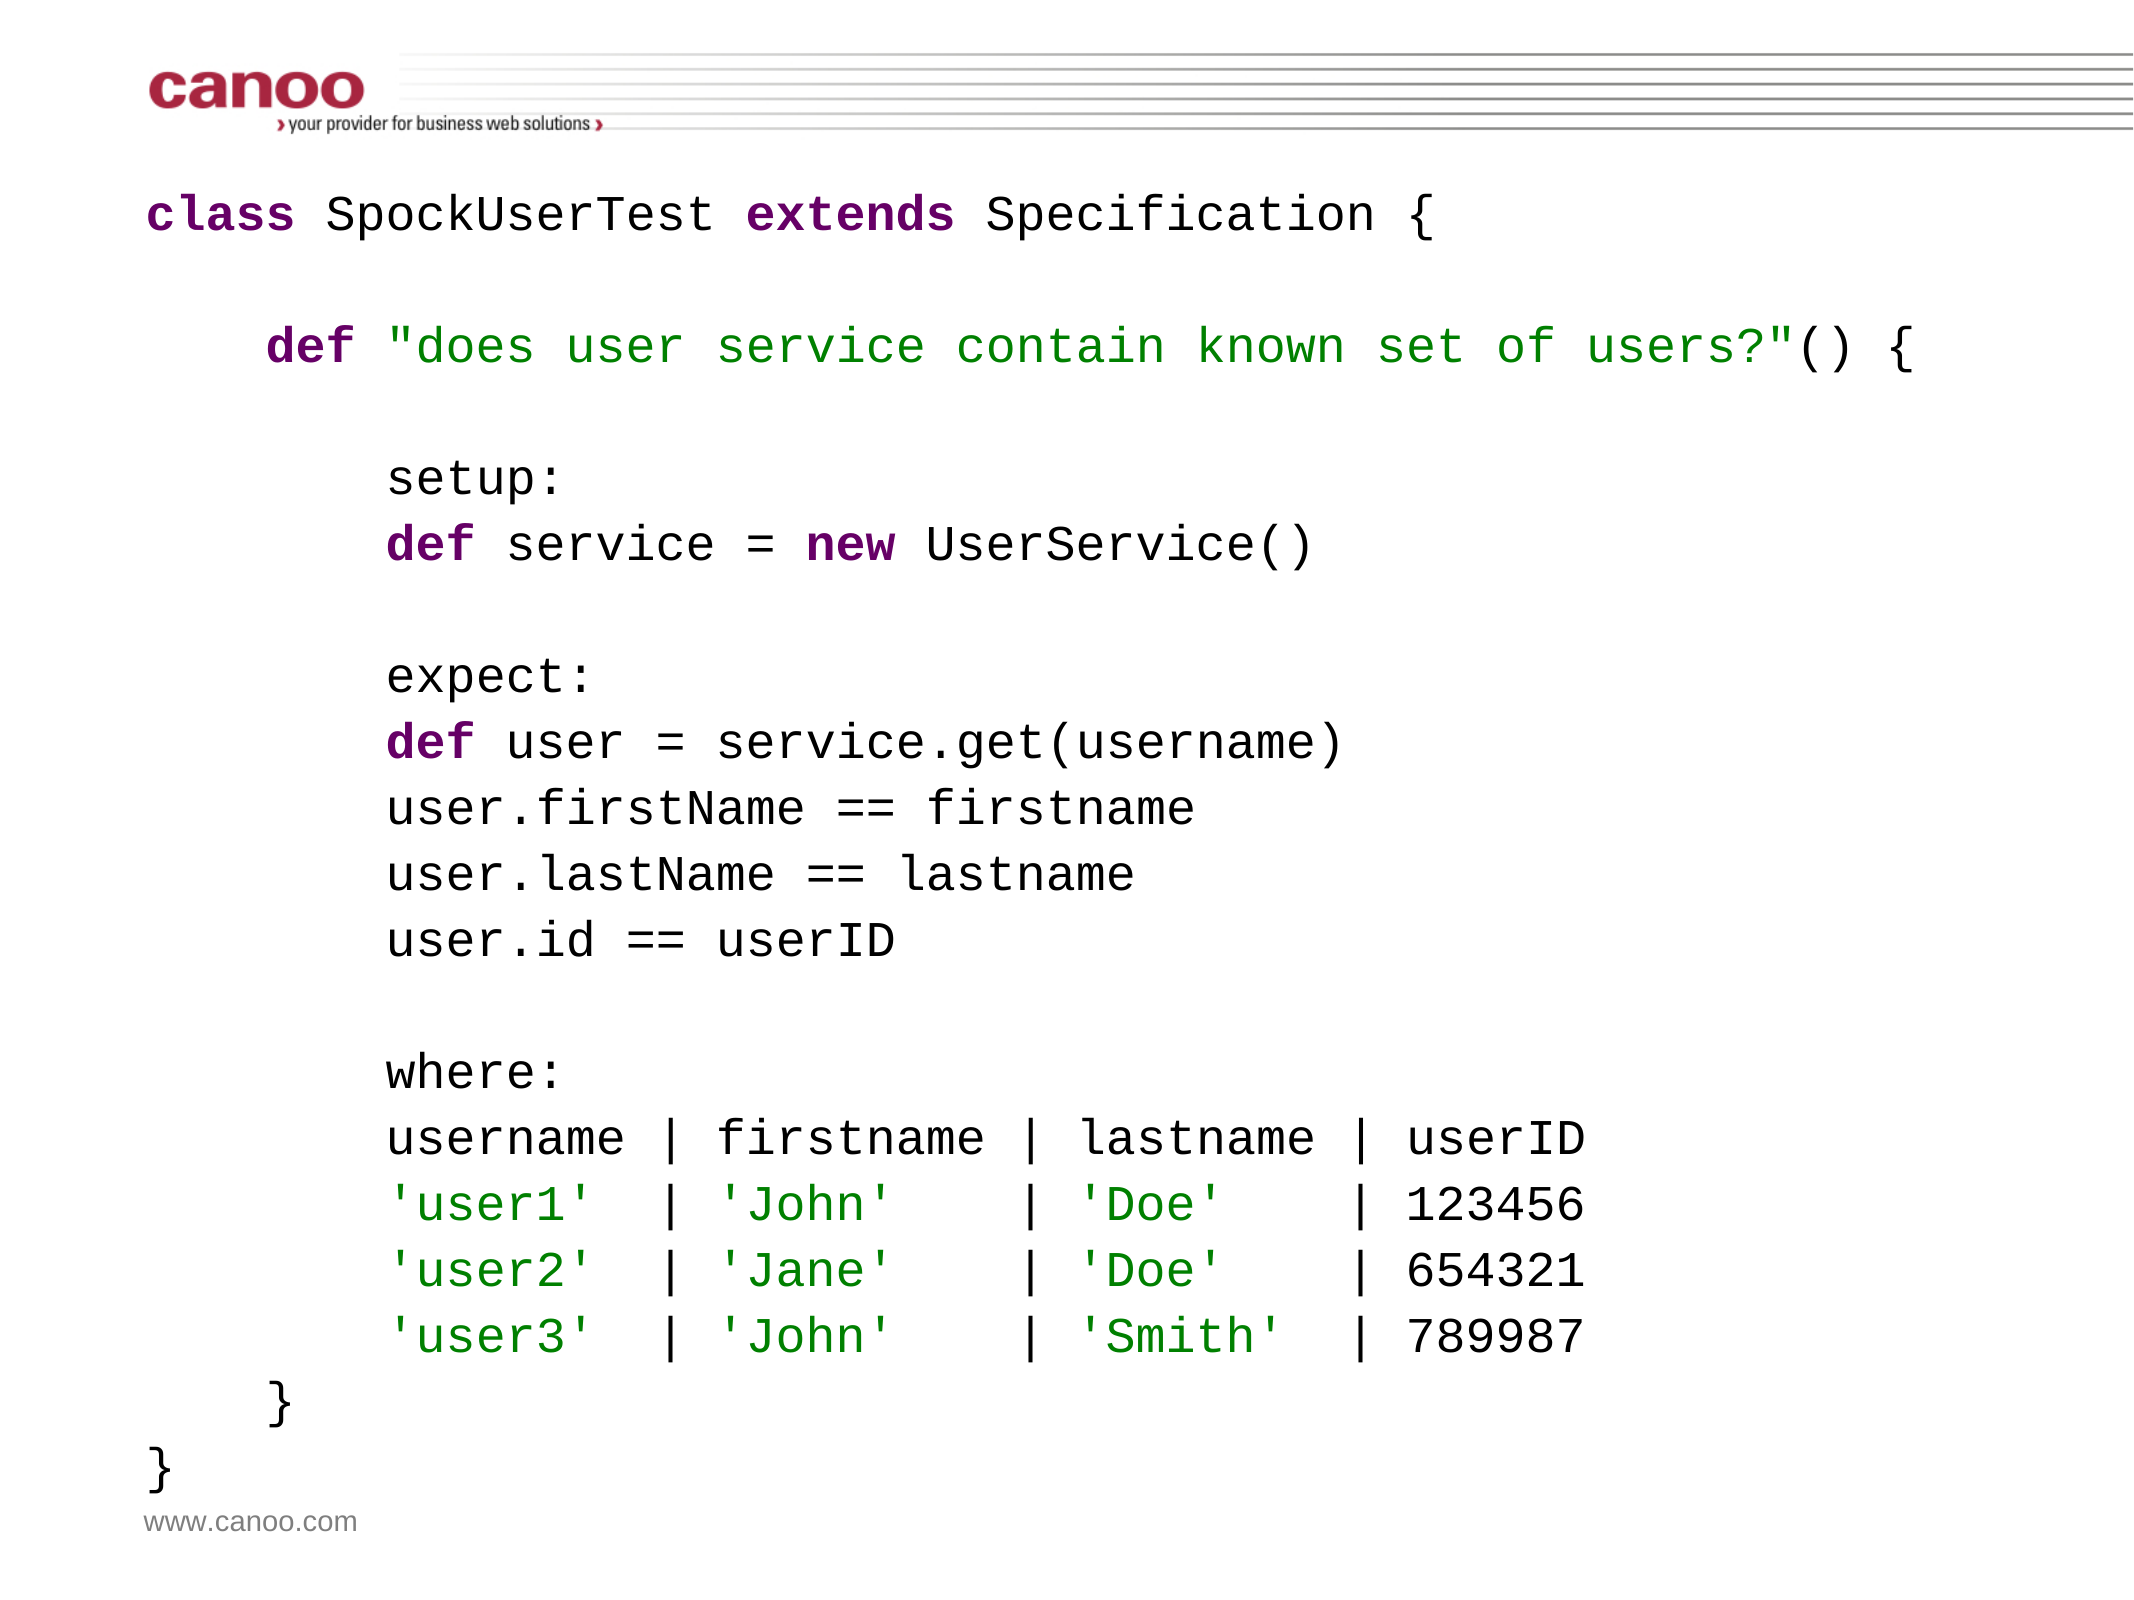

# class SpockUserTest extends Specification { def "does user service contain known set of users?"() { setup: def service = new UserService() expect: def user = service.get(username) user.firstName == firstname user.lastName == lastname user.id == userID where: username | firstname | lastname | userID 'user1' | 'John' | 'Doe' | 123456 'user2' | 'Jane' | 'Doe' | 654321 'user3' | 'John' | 'Smith' | 789987 } }